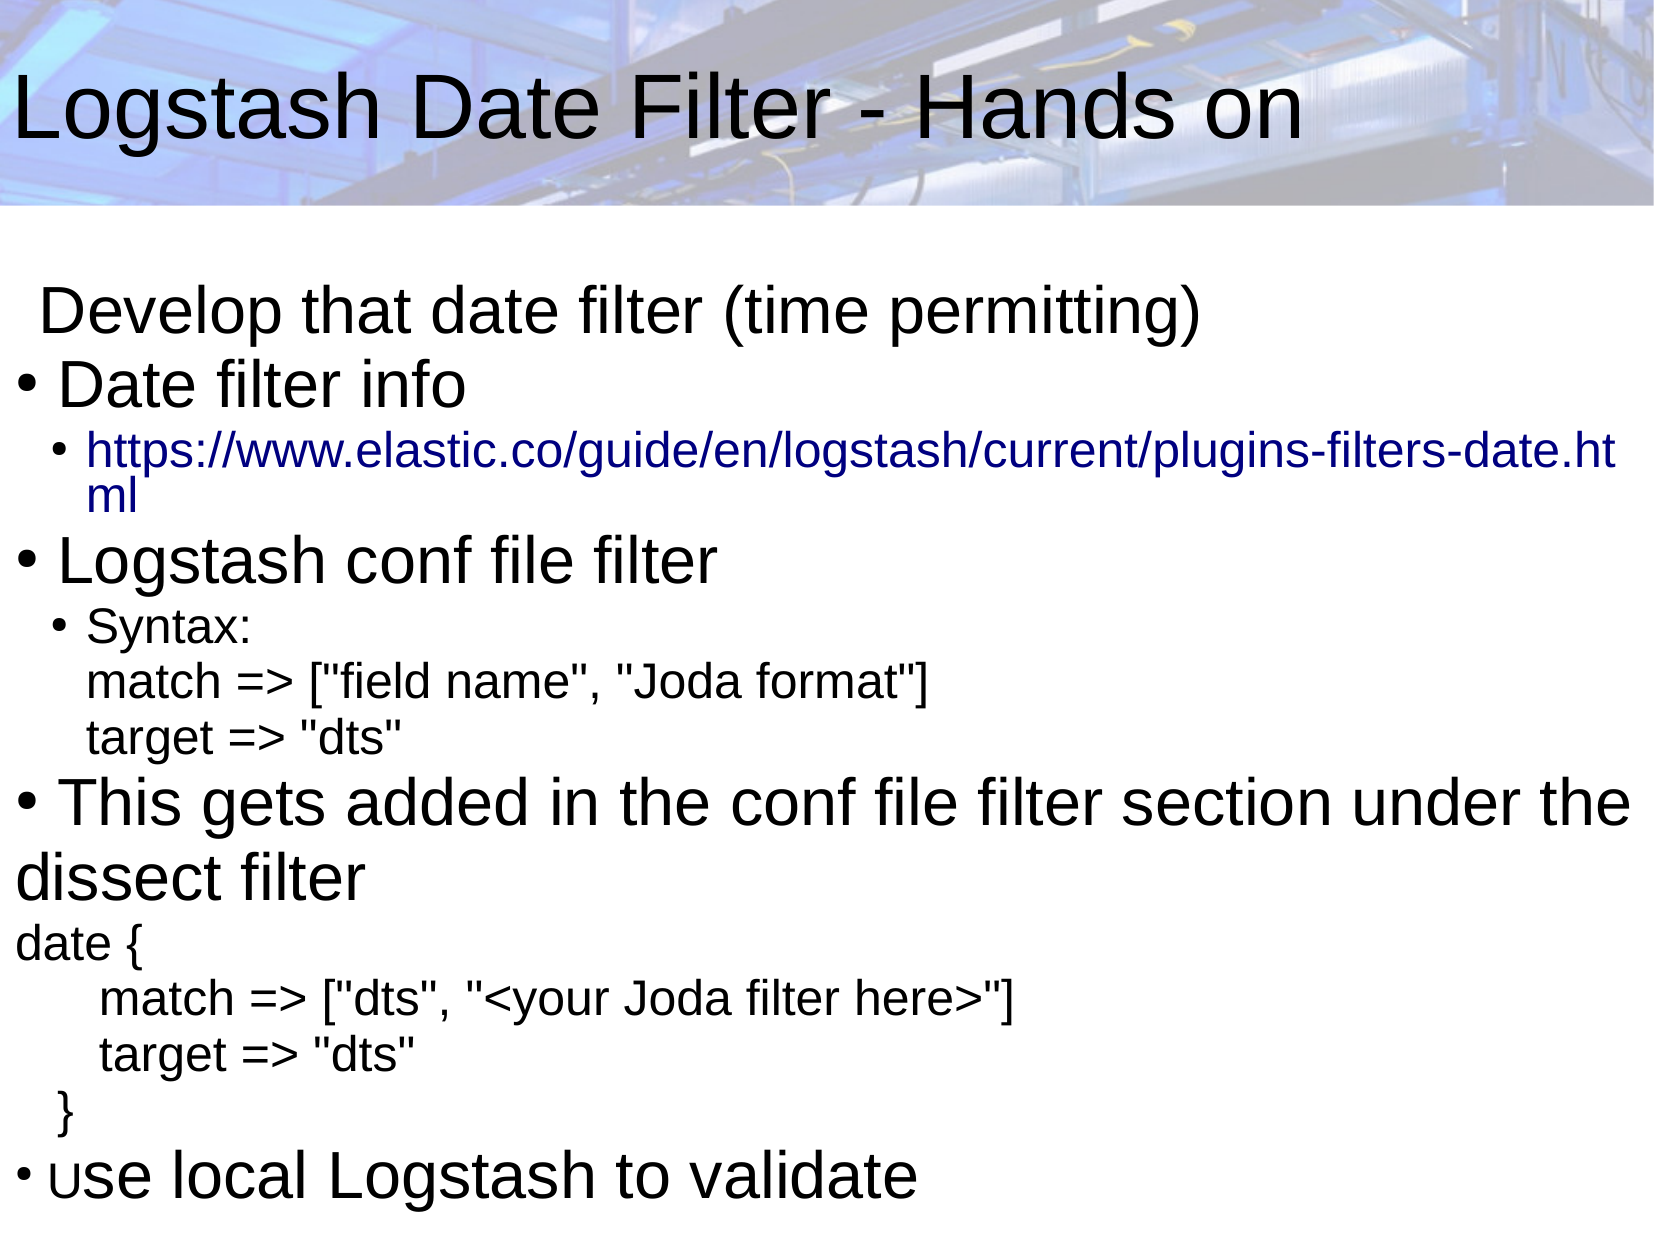

# Logstash Date Filter - Hands on
Develop that date filter (time permitting)
 Date filter info
https://www.elastic.co/guide/en/logstash/current/plugins-filters-date.html
 Logstash conf file filter
Syntax:
match => ["field name", "Joda format"]
target => "dts"
 This gets added in the conf file filter section under the dissect filter
date {
 match => ["dts", "<your Joda filter here>"]
 target => "dts"
 }
 Use local Logstash to validate